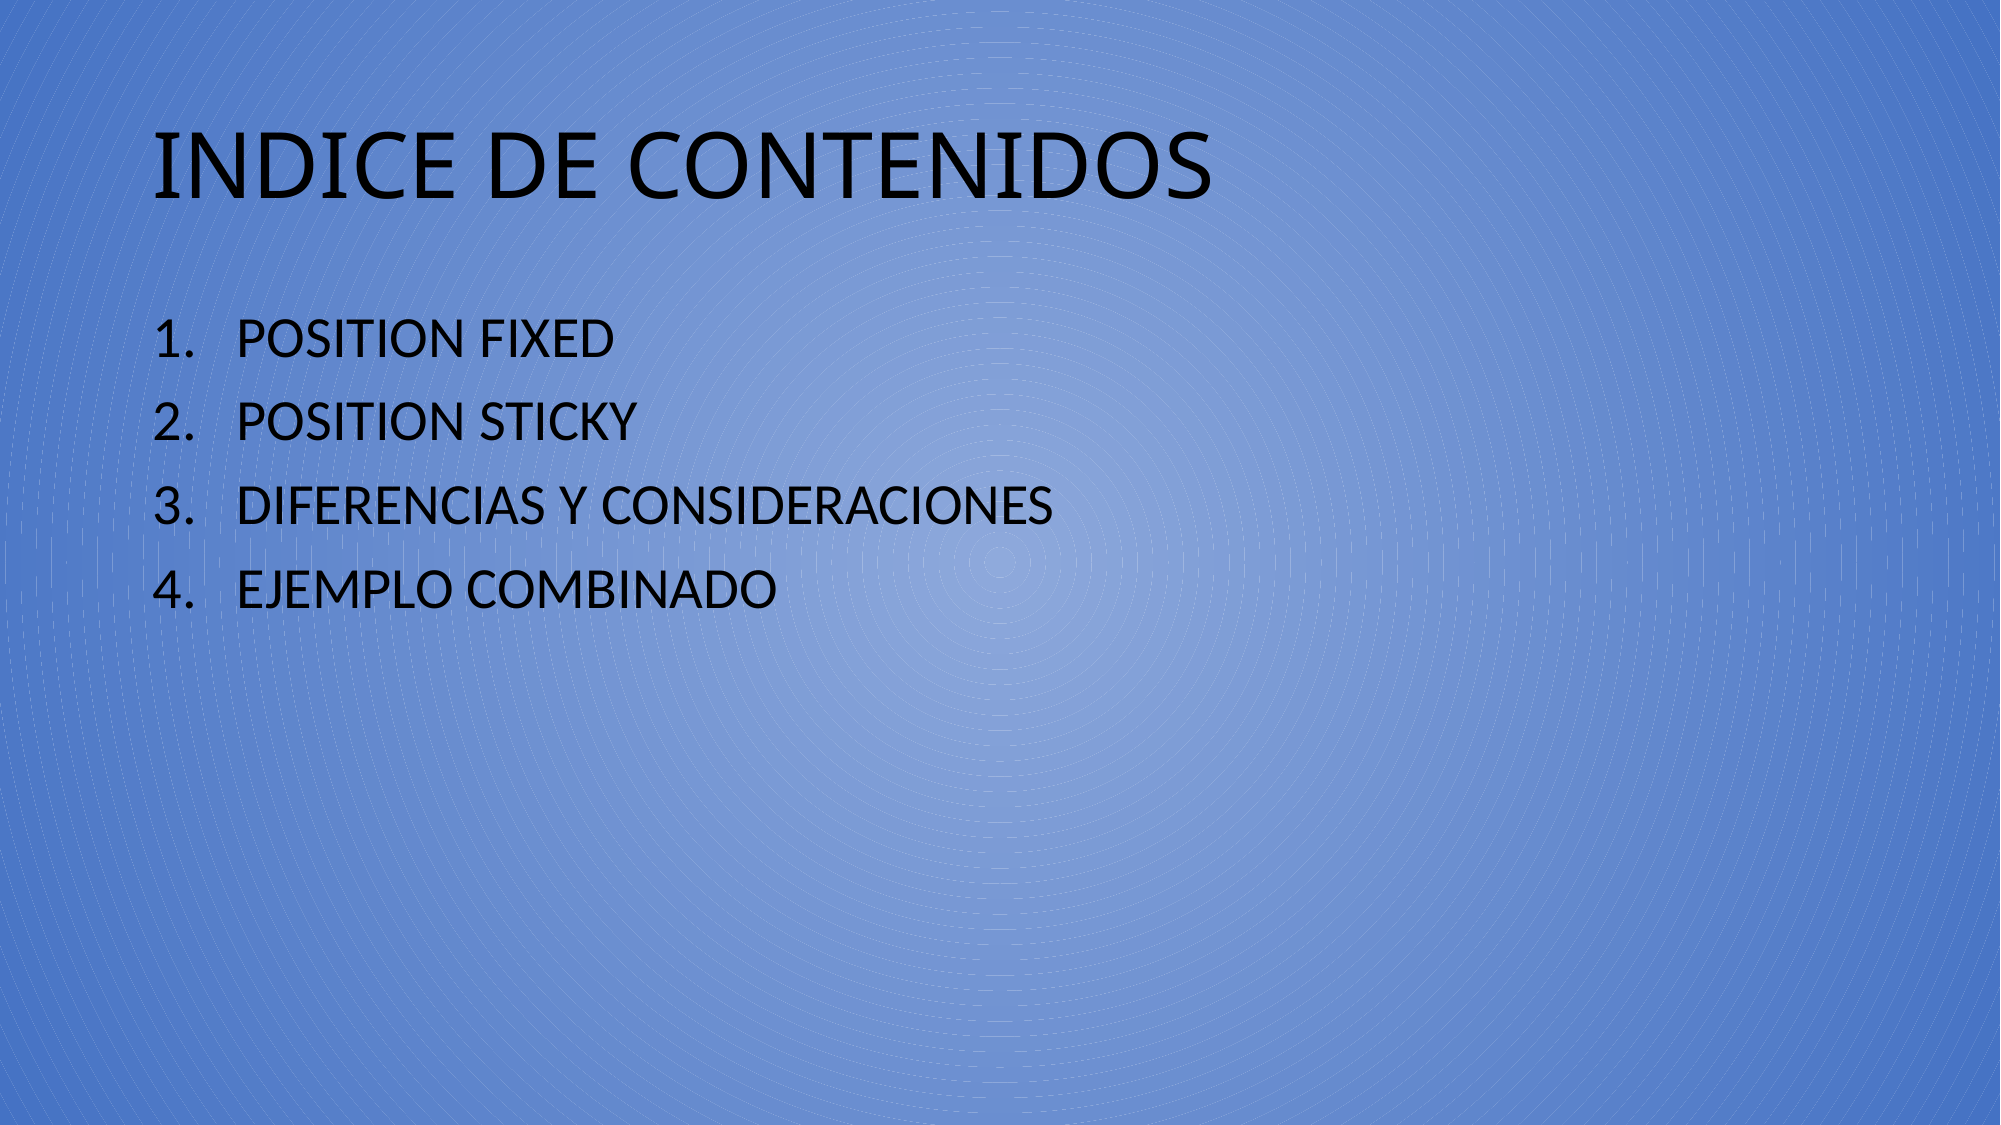

# INDICE DE CONTENIDOS
POSITION FIXED
POSITION STICKY
DIFERENCIAS Y CONSIDERACIONES
EJEMPLO COMBINADO